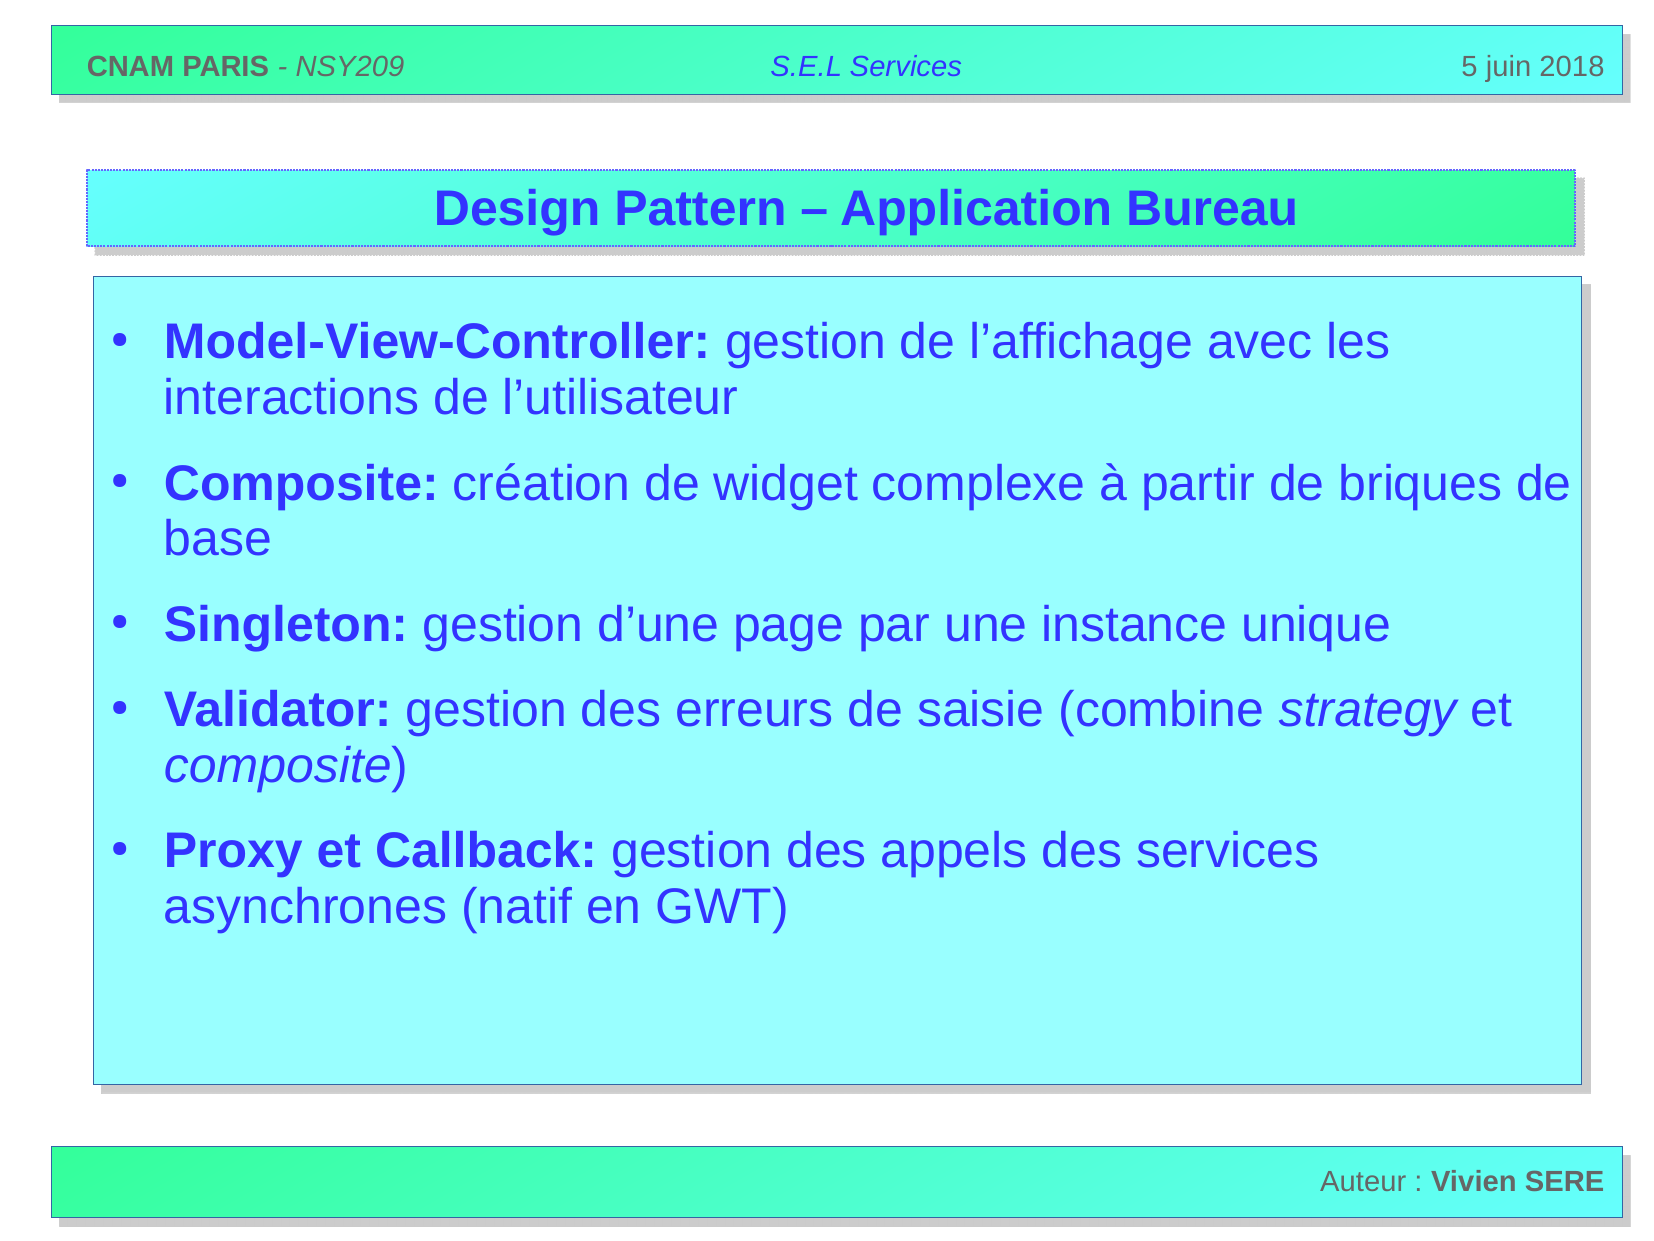

# CNAM PARIS - NSY209
S.E.L Services
5 juin 2018
Design Pattern – Application Bureau
Model-View-Controller: gestion de l’affichage avec les interactions de l’utilisateur
Composite: création de widget complexe à partir de briques de base
Singleton: gestion d’une page par une instance unique
Validator: gestion des erreurs de saisie (combine strategy et composite)
Proxy et Callback: gestion des appels des services asynchrones (natif en GWT)
Auteur : Vivien SERE